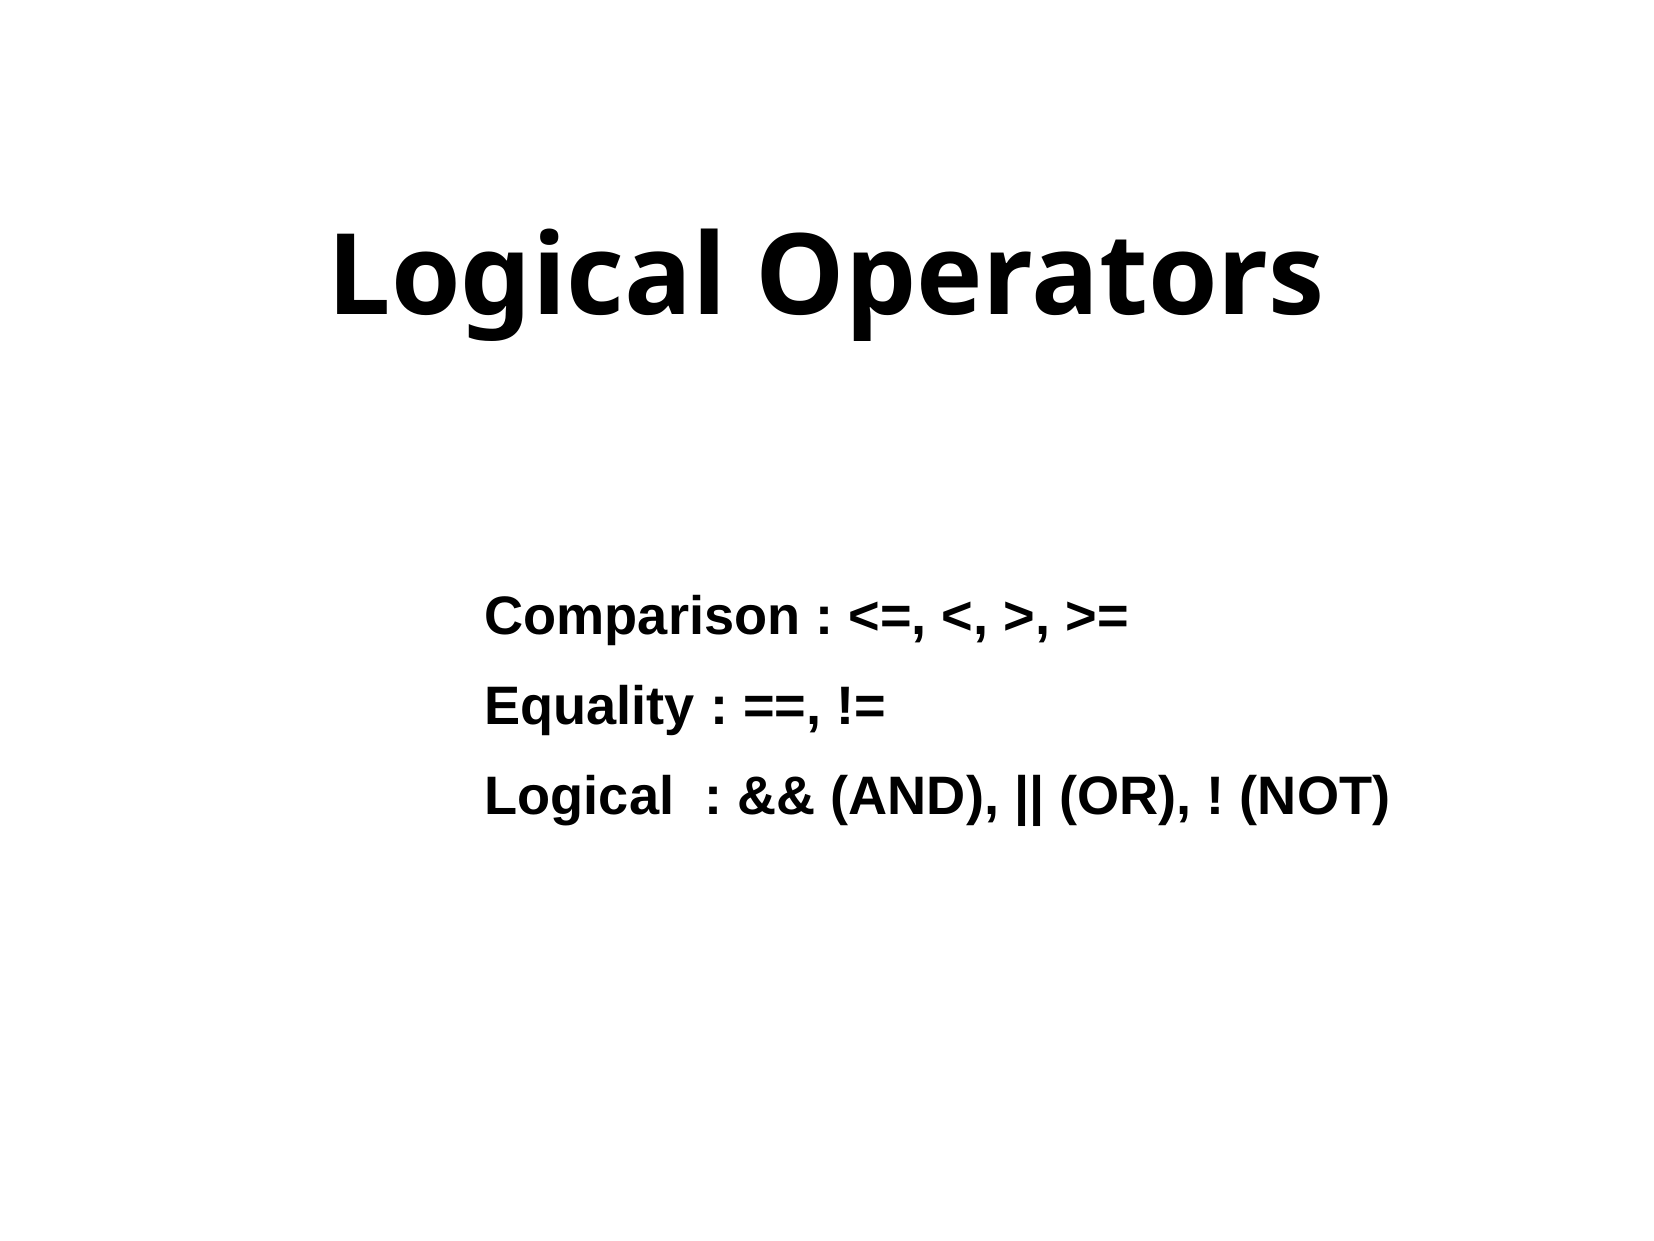

# Logical Operators
Comparison : <=, <, >, >=
Equality : ==, !=
Logical : && (AND), || (OR), ! (NOT)